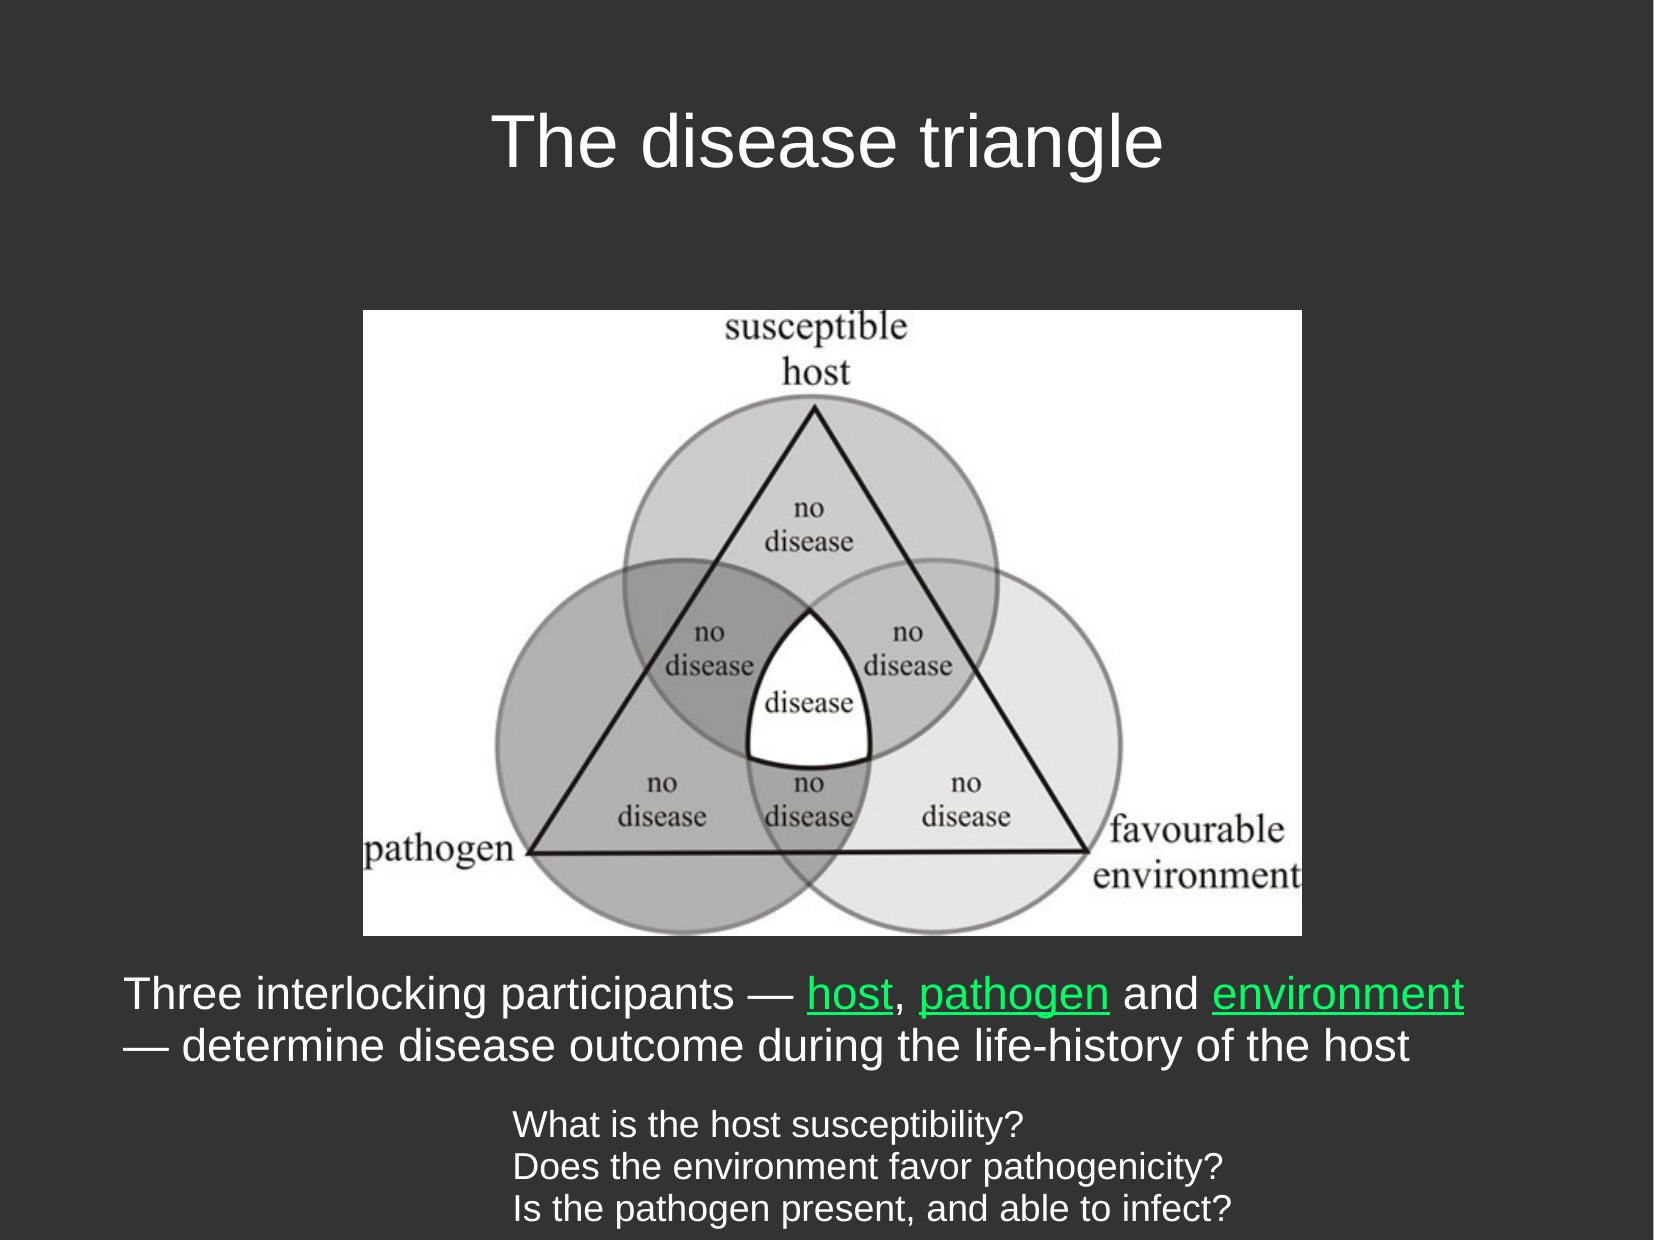

The disease triangle
Three interlocking participants — host, pathogen and environment — determine disease outcome during the life-history of the host
What is the host susceptibility?
Does the environment favor pathogenicity?
Is the pathogen present, and able to infect?